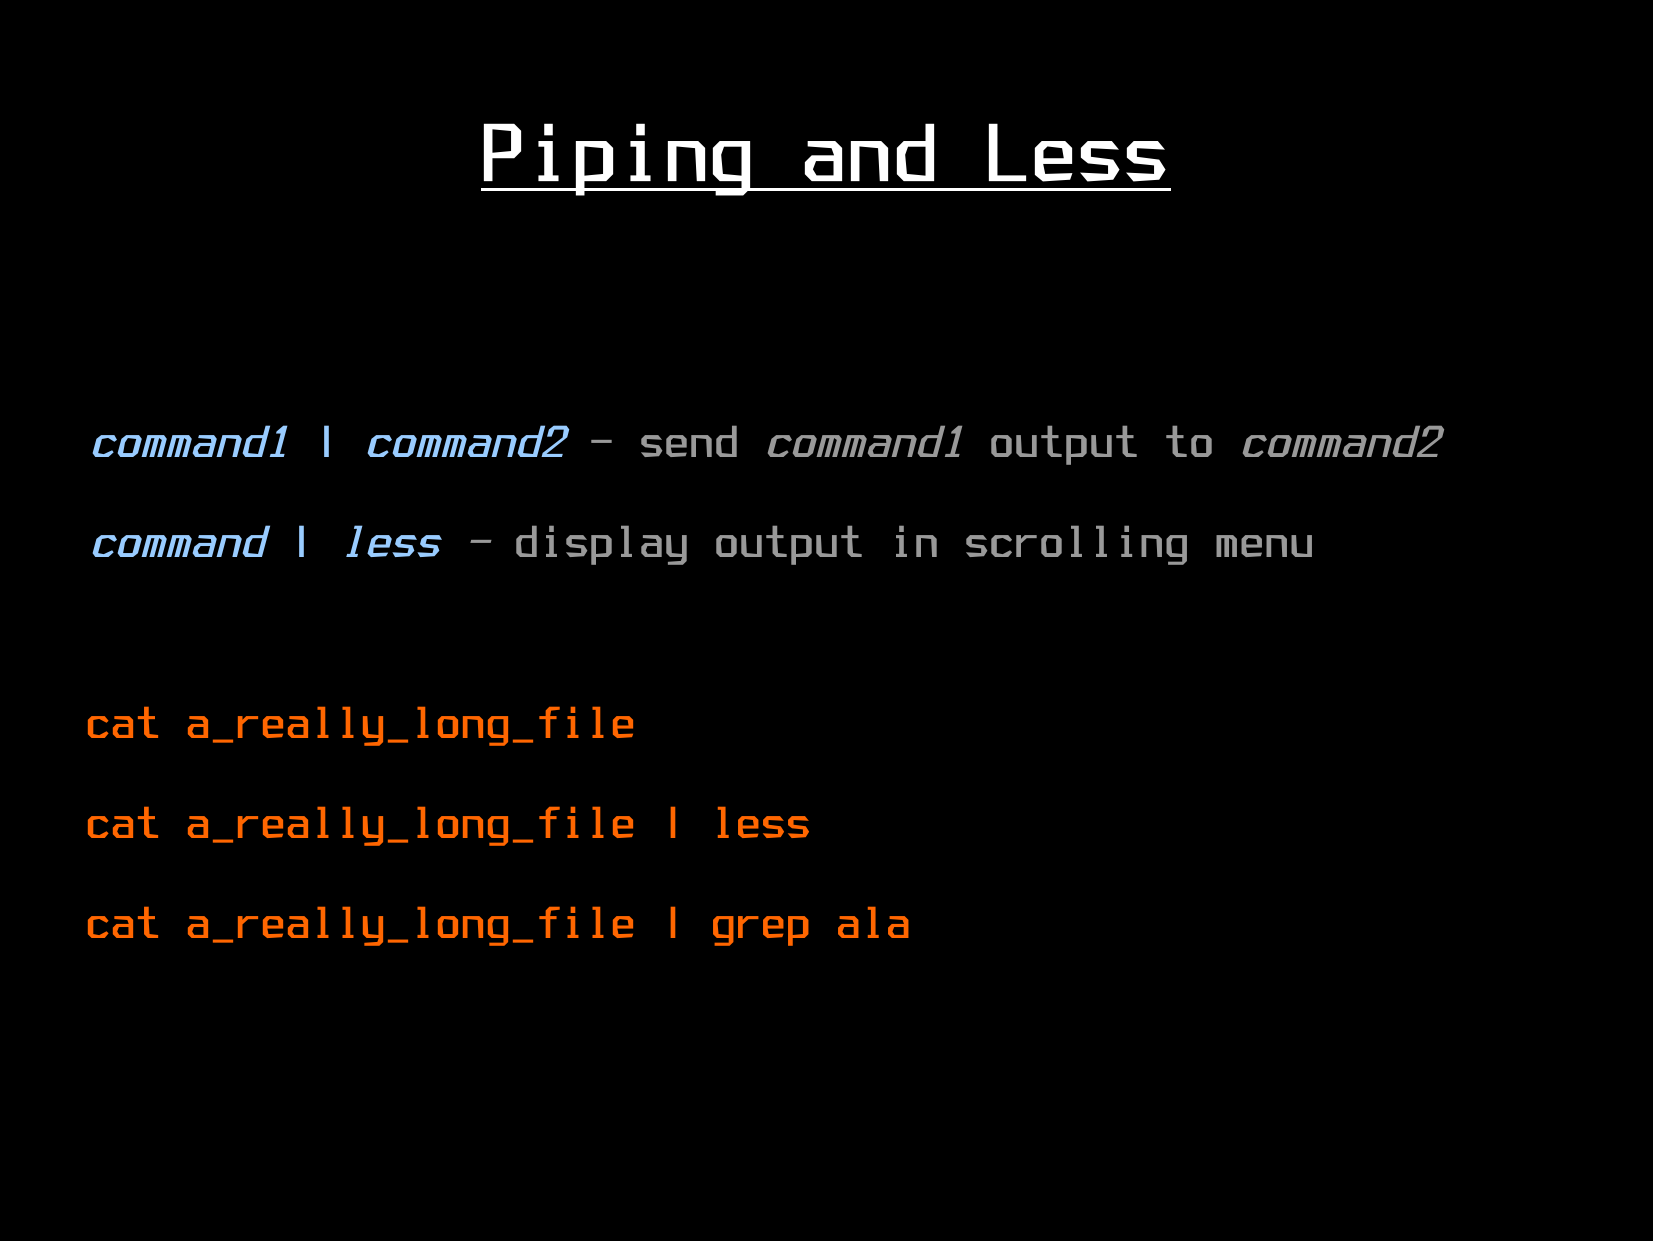

# Piping and Less
command1 | command2 - send command1 output to command2
command | less - display output in scrolling menu
| cat a\_really\_long\_file cat a\_really\_long\_file | less cat a\_really\_long\_file | grep ala |
| --- |